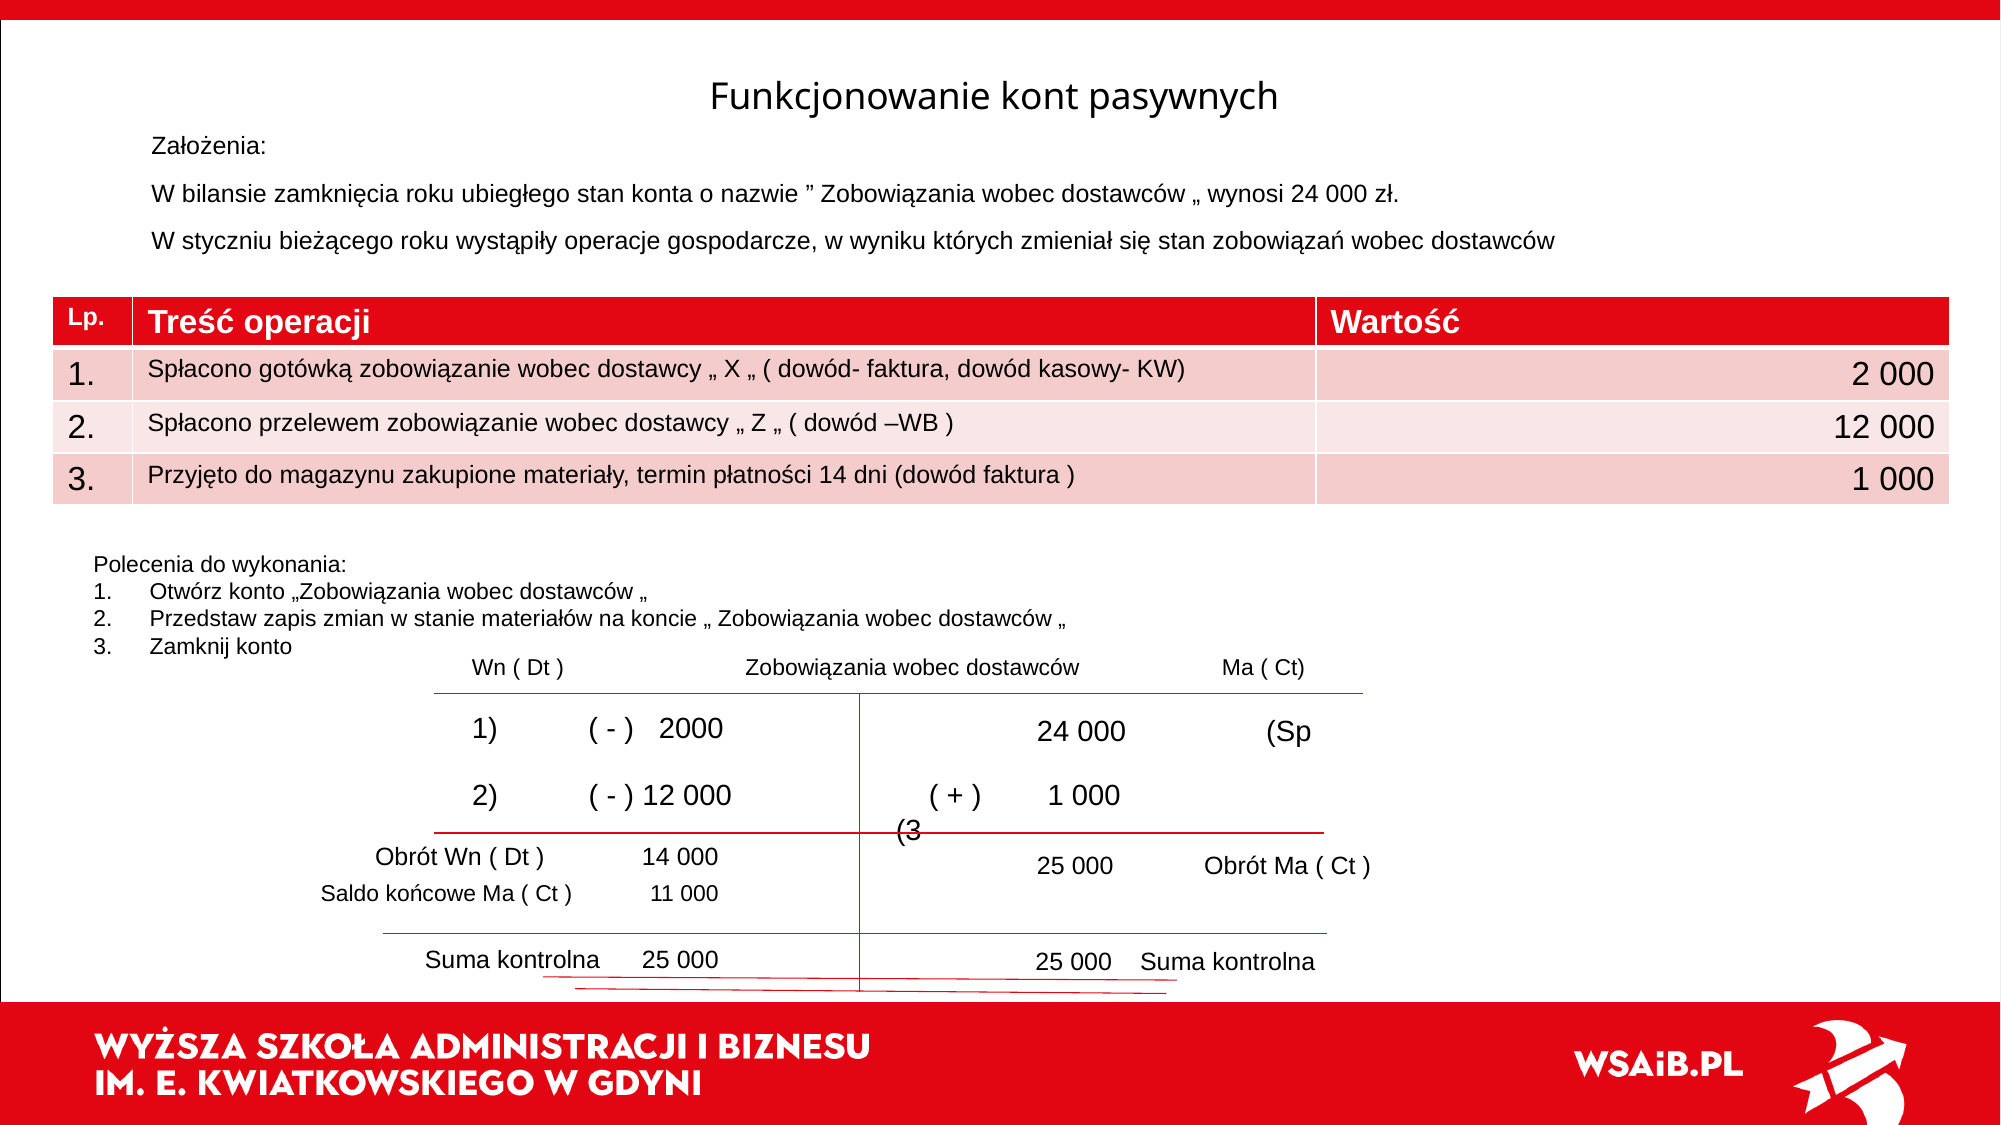

# Funkcjonowanie kont pasywnych
Założenia:
W bilansie zamknięcia roku ubiegłego stan konta o nazwie ” Zobowiązania wobec dostawców „ wynosi 24 000 zł.
W styczniu bieżącego roku wystąpiły operacje gospodarcze, w wyniku których zmieniał się stan zobowiązań wobec dostawców
| Lp. | Treść operacji | Wartość |
| --- | --- | --- |
| 1. | Spłacono gotówką zobowiązanie wobec dostawcy „ X „ ( dowód- faktura, dowód kasowy- KW) | 2 000 |
| 2. | Spłacono przelewem zobowiązanie wobec dostawcy „ Z „ ( dowód –WB ) | 12 000 |
| 3. | Przyjęto do magazynu zakupione materiały, termin płatności 14 dni (dowód faktura ) | 1 000 |
Polecenia do wykonania:
Otwórz konto „Zobowiązania wobec dostawców „
Przedstaw zapis zmian w stanie materiałów na koncie „ Zobowiązania wobec dostawców „
Zamknij konto
Wn ( Dt ) Zobowiązania wobec dostawców Ma ( Ct)
 24 000 (Sp
1) ( - ) 2000
 ( + ) 1 000 (3
2) ( - ) 12 000
 Obrót Wn ( Dt ) 14 000
 25 000 Obrót Ma ( Ct )
Saldo końcowe Ma ( Ct ) 11 000
Suma kontrolna 25 000
 25 000 Suma kontrolna